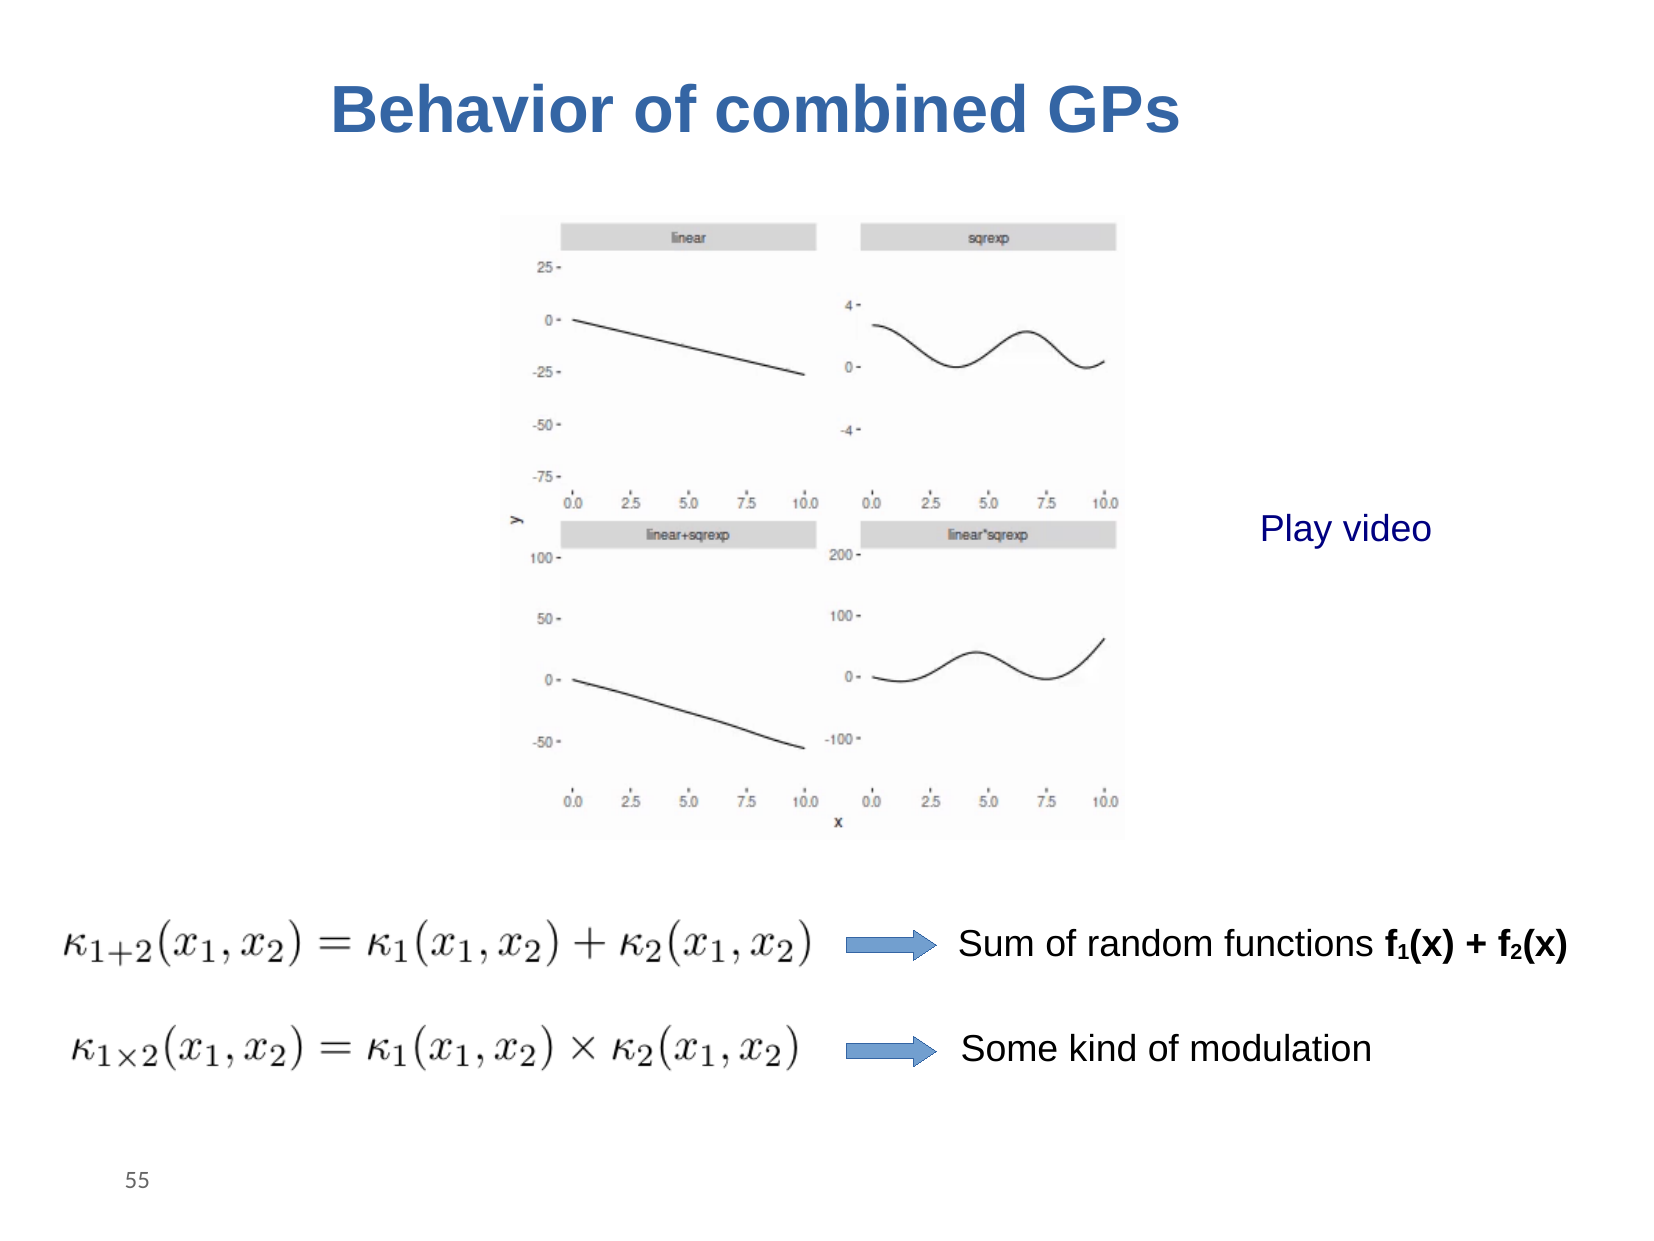

# Behavior of combined GPs
Play video
Sum of random functions f1(x) + f2(x)
Some kind of modulation
55